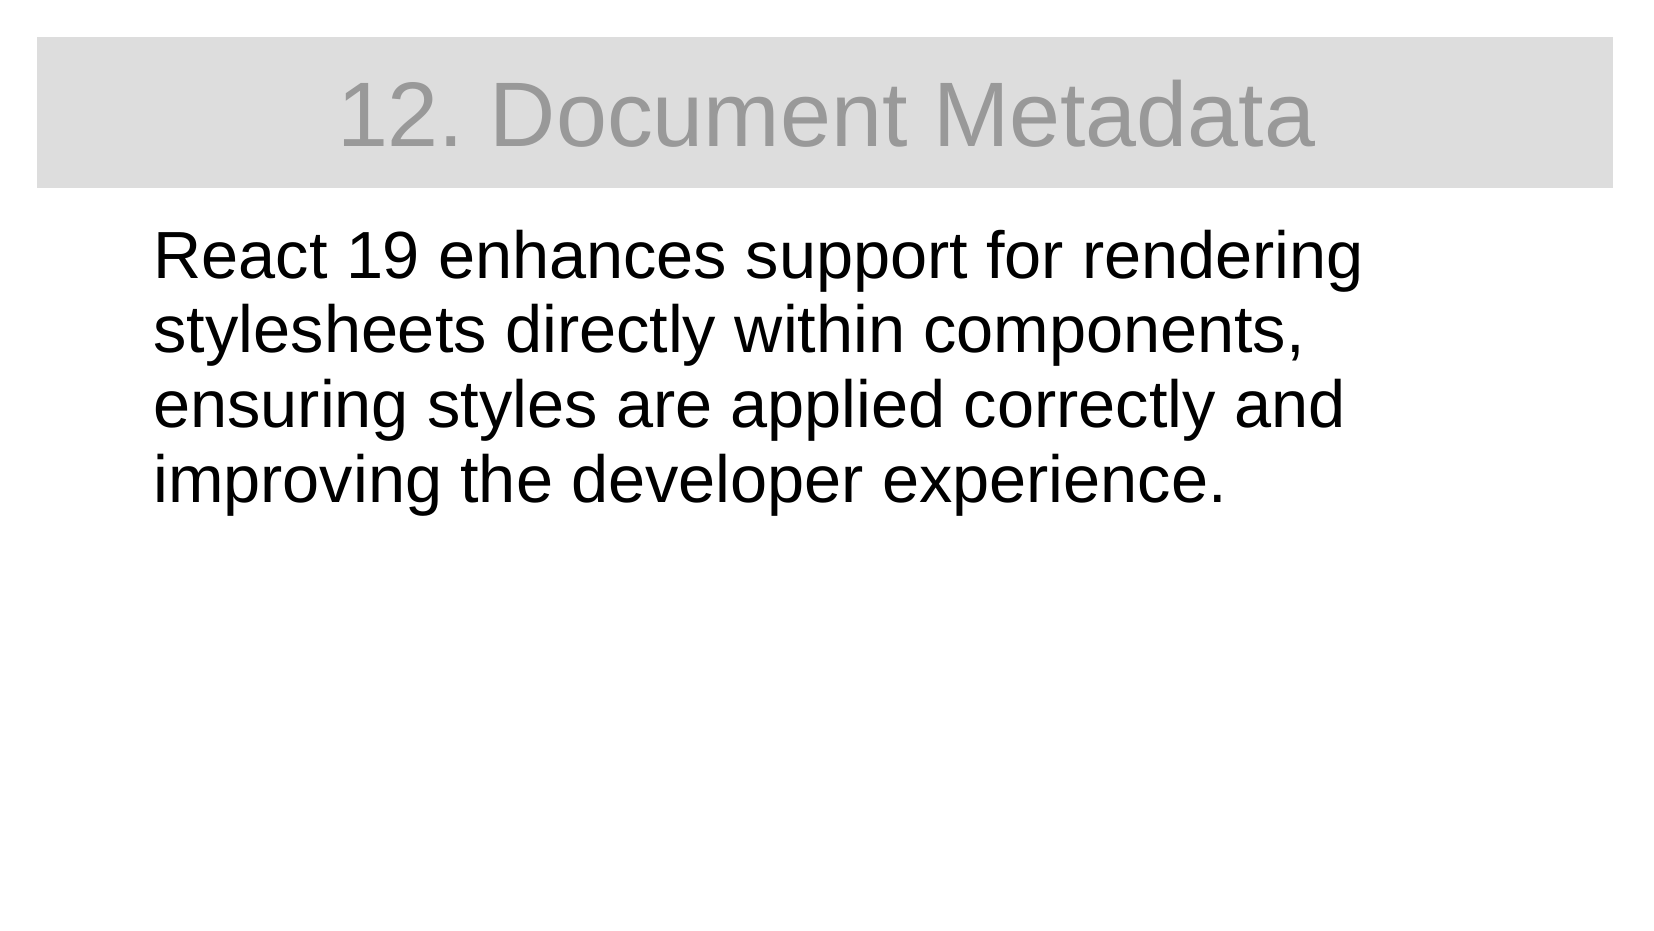

# 12. Document Metadata
React 19 enhances support for rendering stylesheets directly within components, ensuring styles are applied correctly and improving the developer experience.